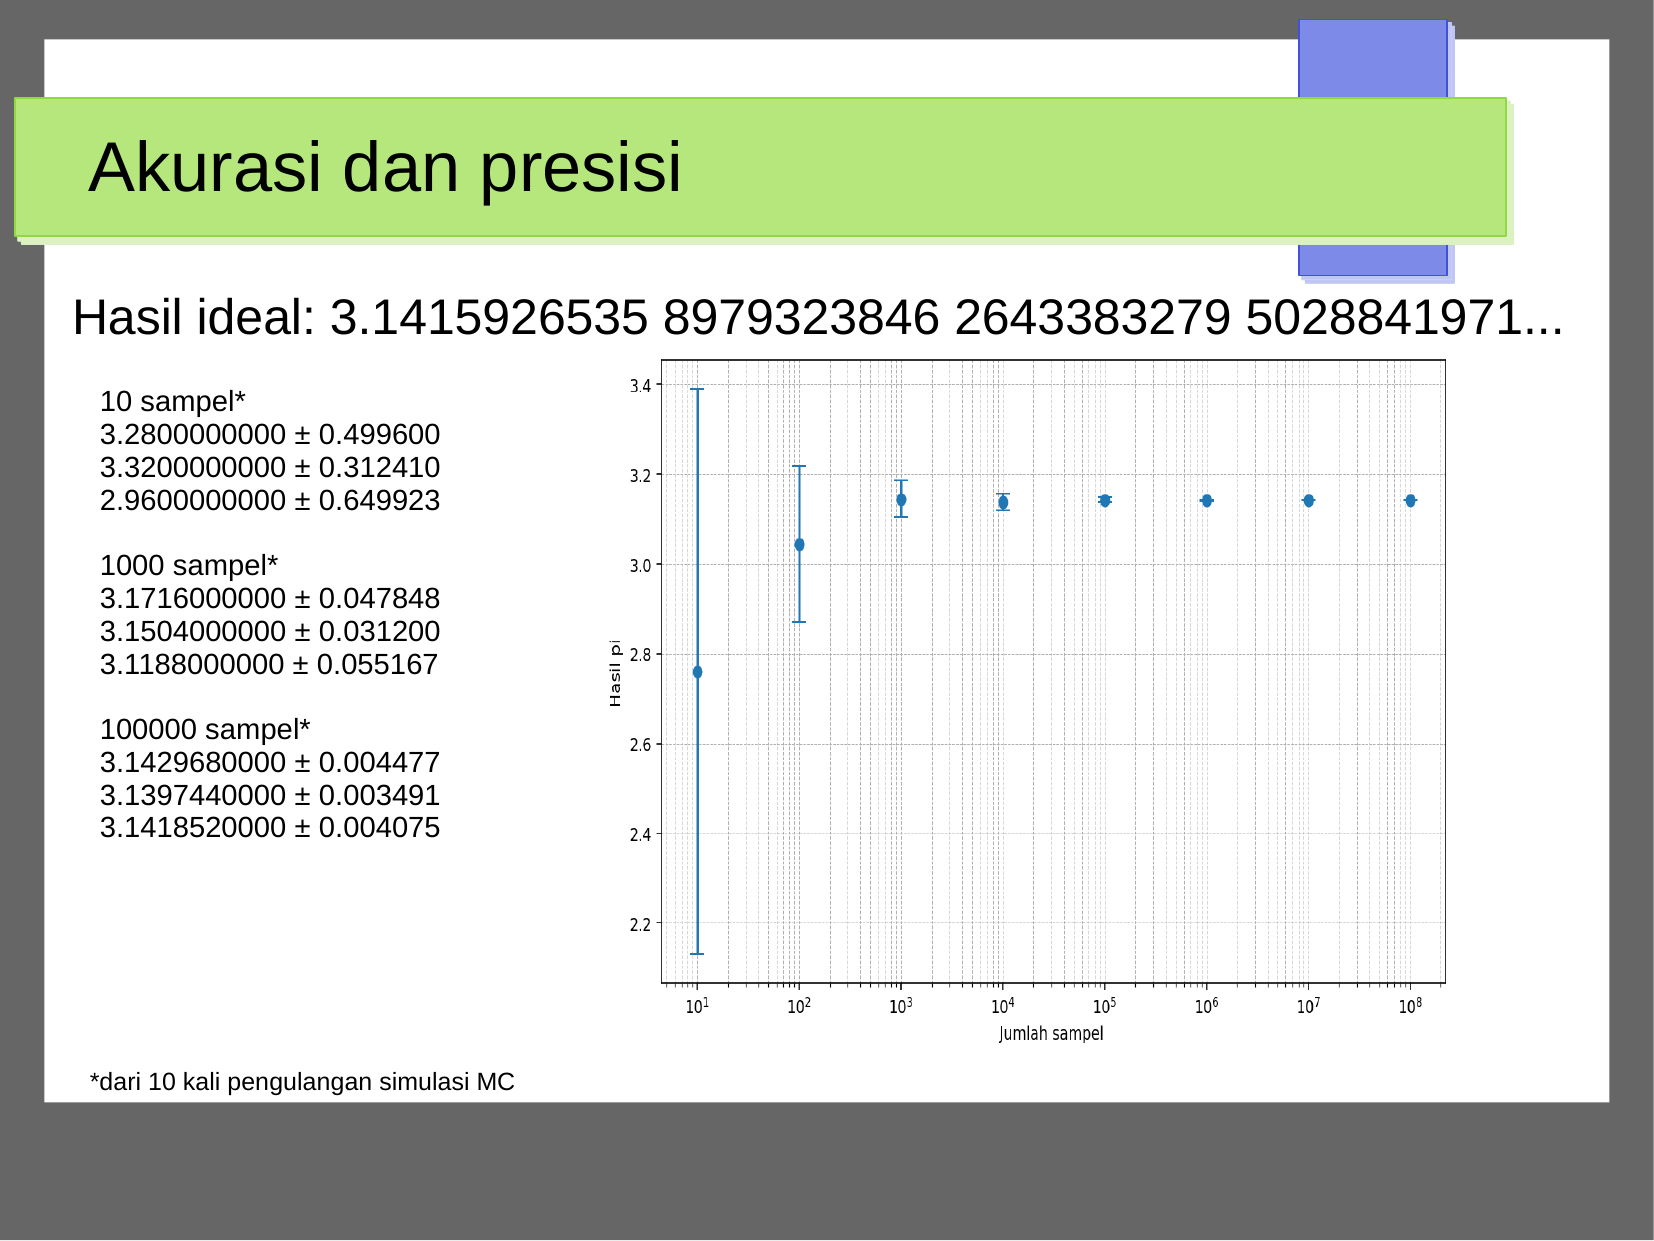

# Akurasi dan presisi
Hasil ideal: 3.1415926535 8979323846 2643383279 5028841971...
10 sampel*
3.2800000000 ± 0.499600
3.3200000000 ± 0.312410
2.9600000000 ± 0.649923
1000 sampel*
3.1716000000 ± 0.047848
3.1504000000 ± 0.031200
3.1188000000 ± 0.055167
100000 sampel*
3.1429680000 ± 0.004477
3.1397440000 ± 0.003491
3.1418520000 ± 0.004075
*dari 10 kali pengulangan simulasi MC